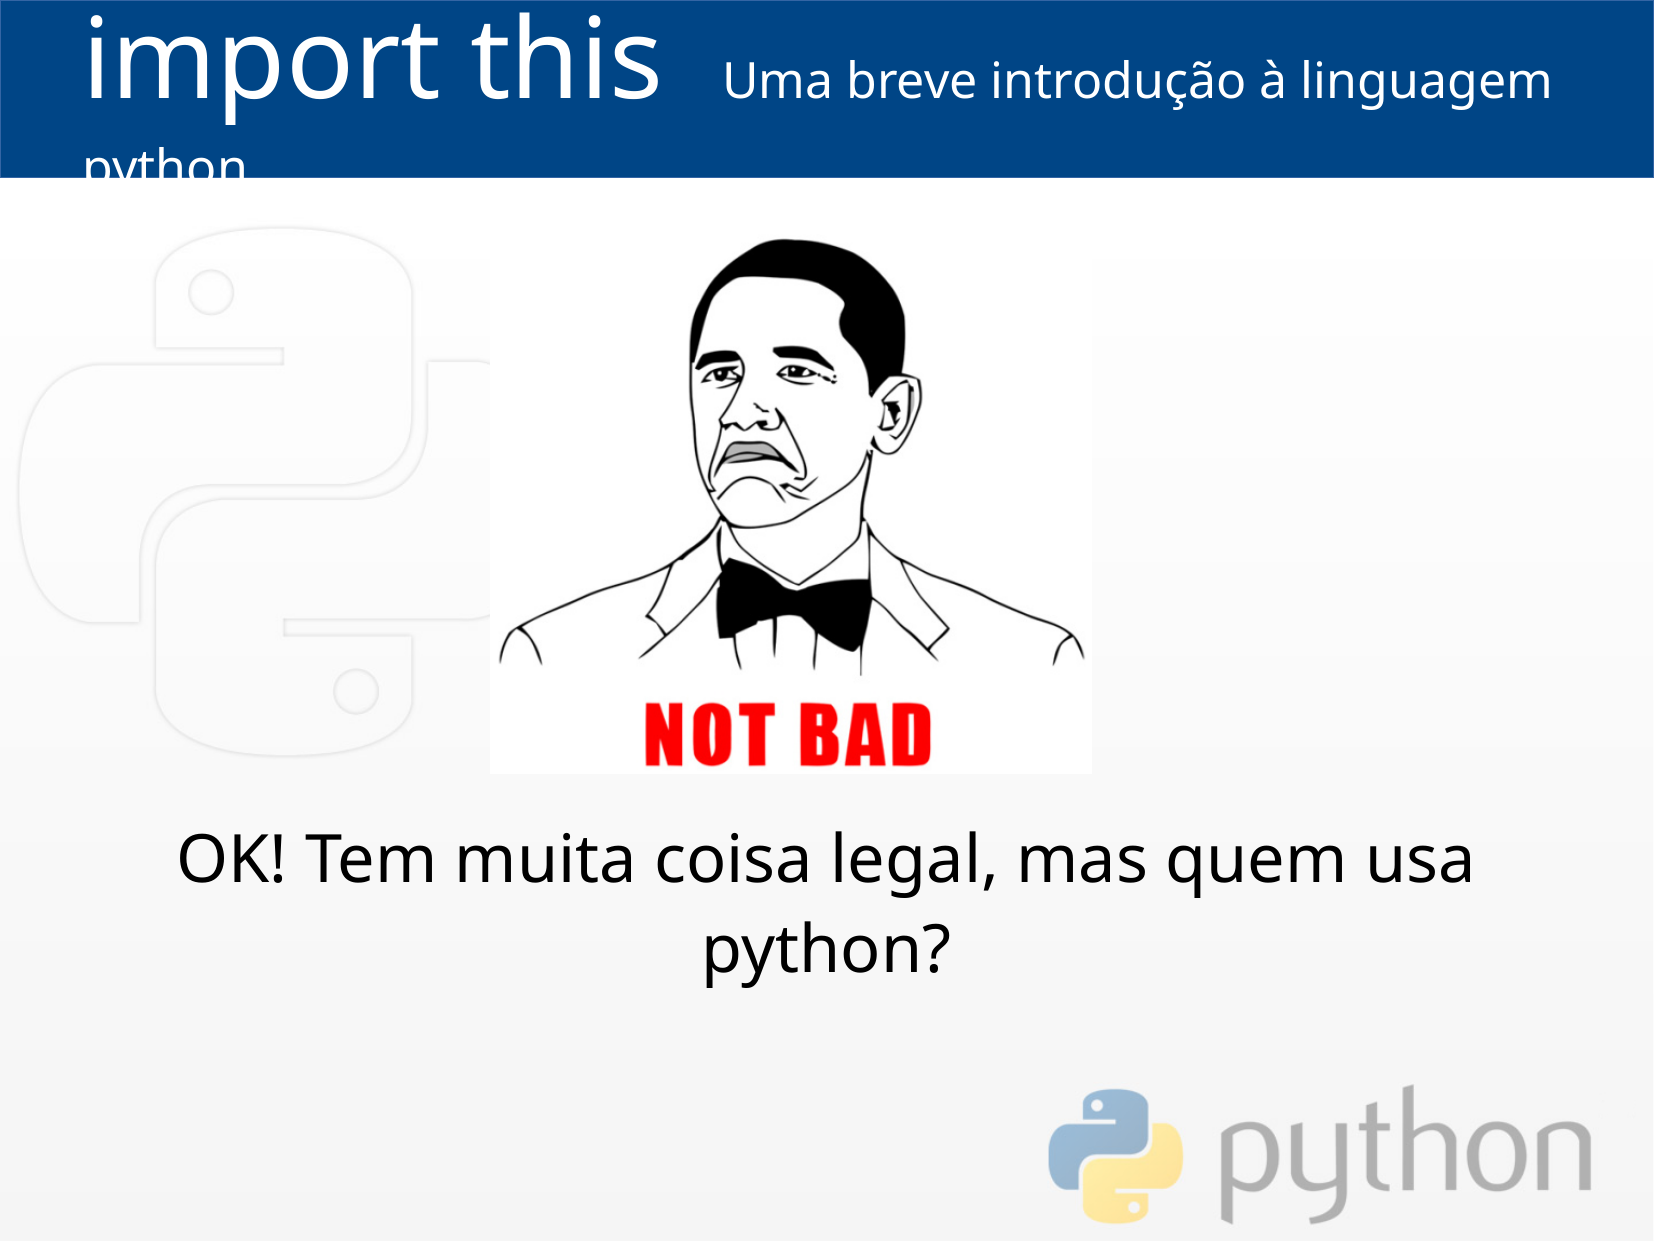

import this Uma breve introdução à linguagem python
# OK! Tem muita coisa legal, mas quem usa python?